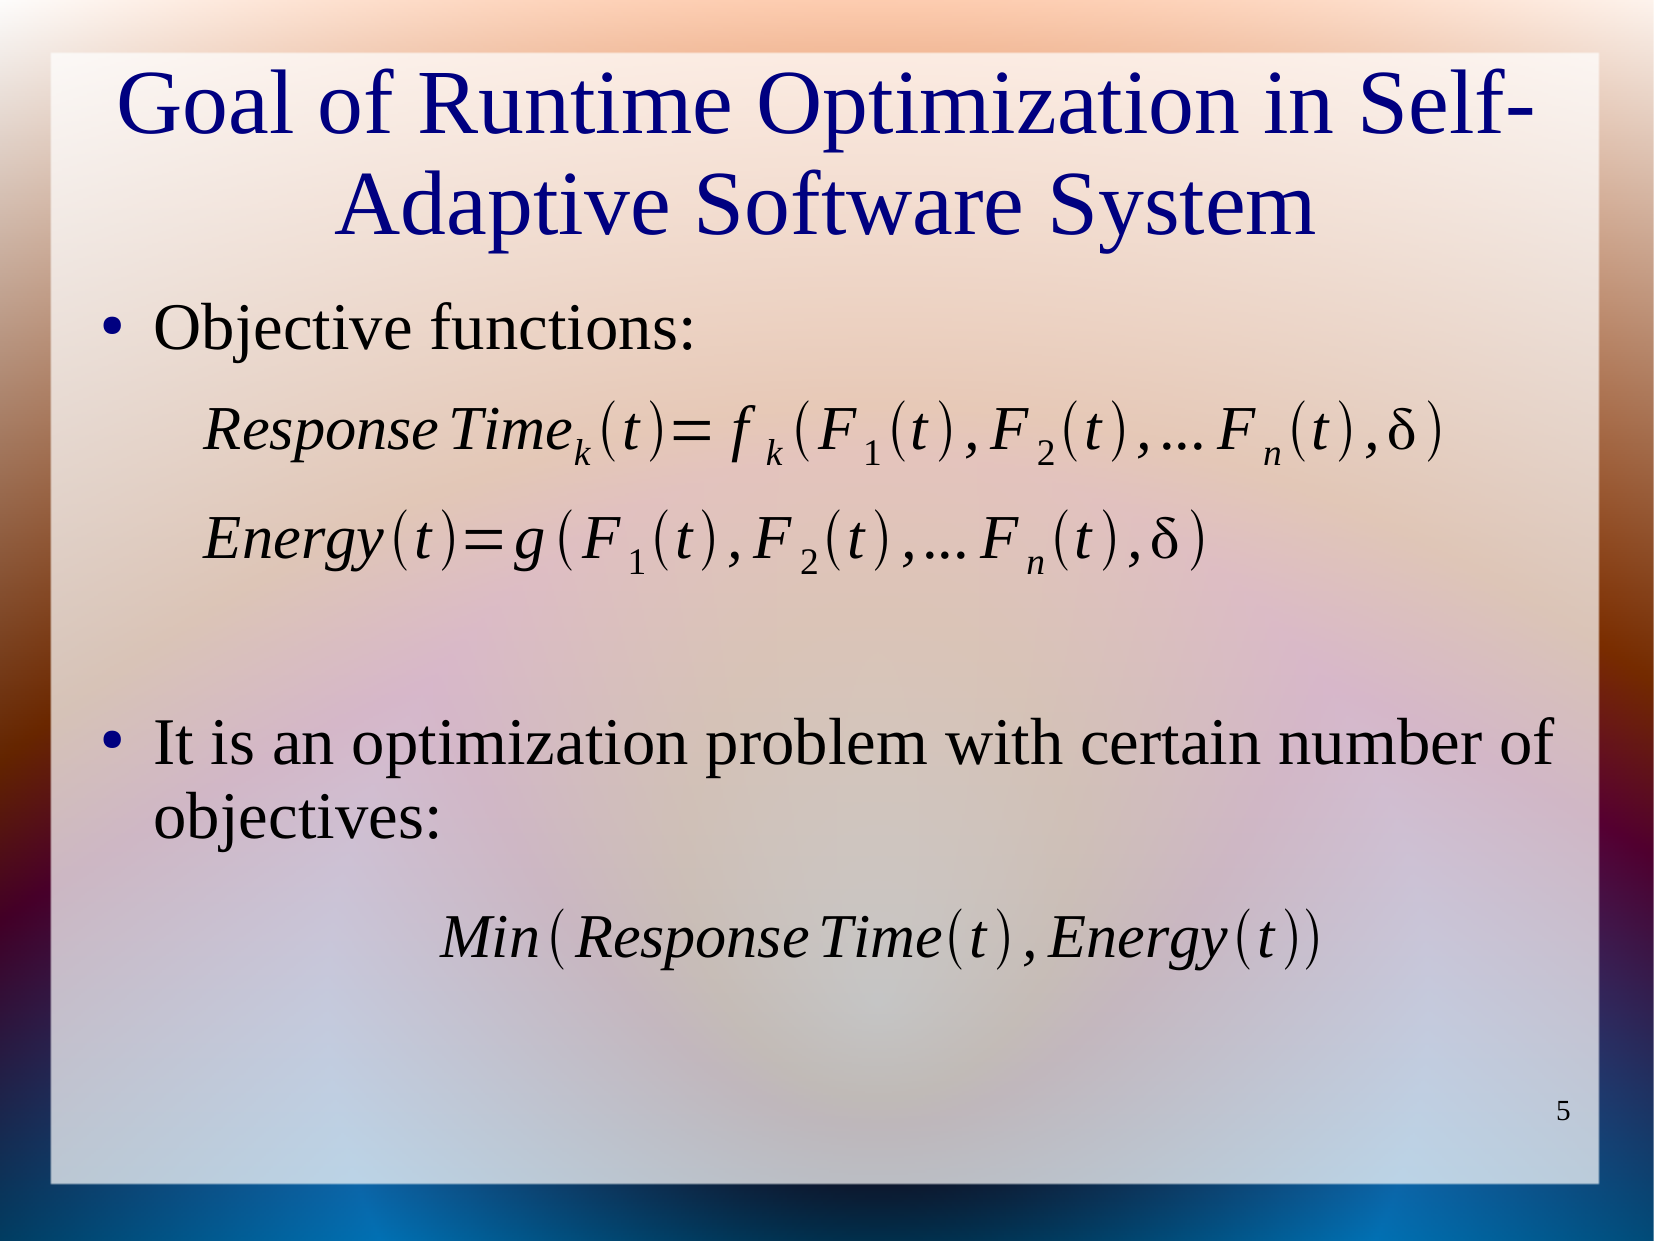

# Goal of Runtime Optimization in Self-Adaptive Software System
Objective functions:
It is an optimization problem with certain number of objectives:
5